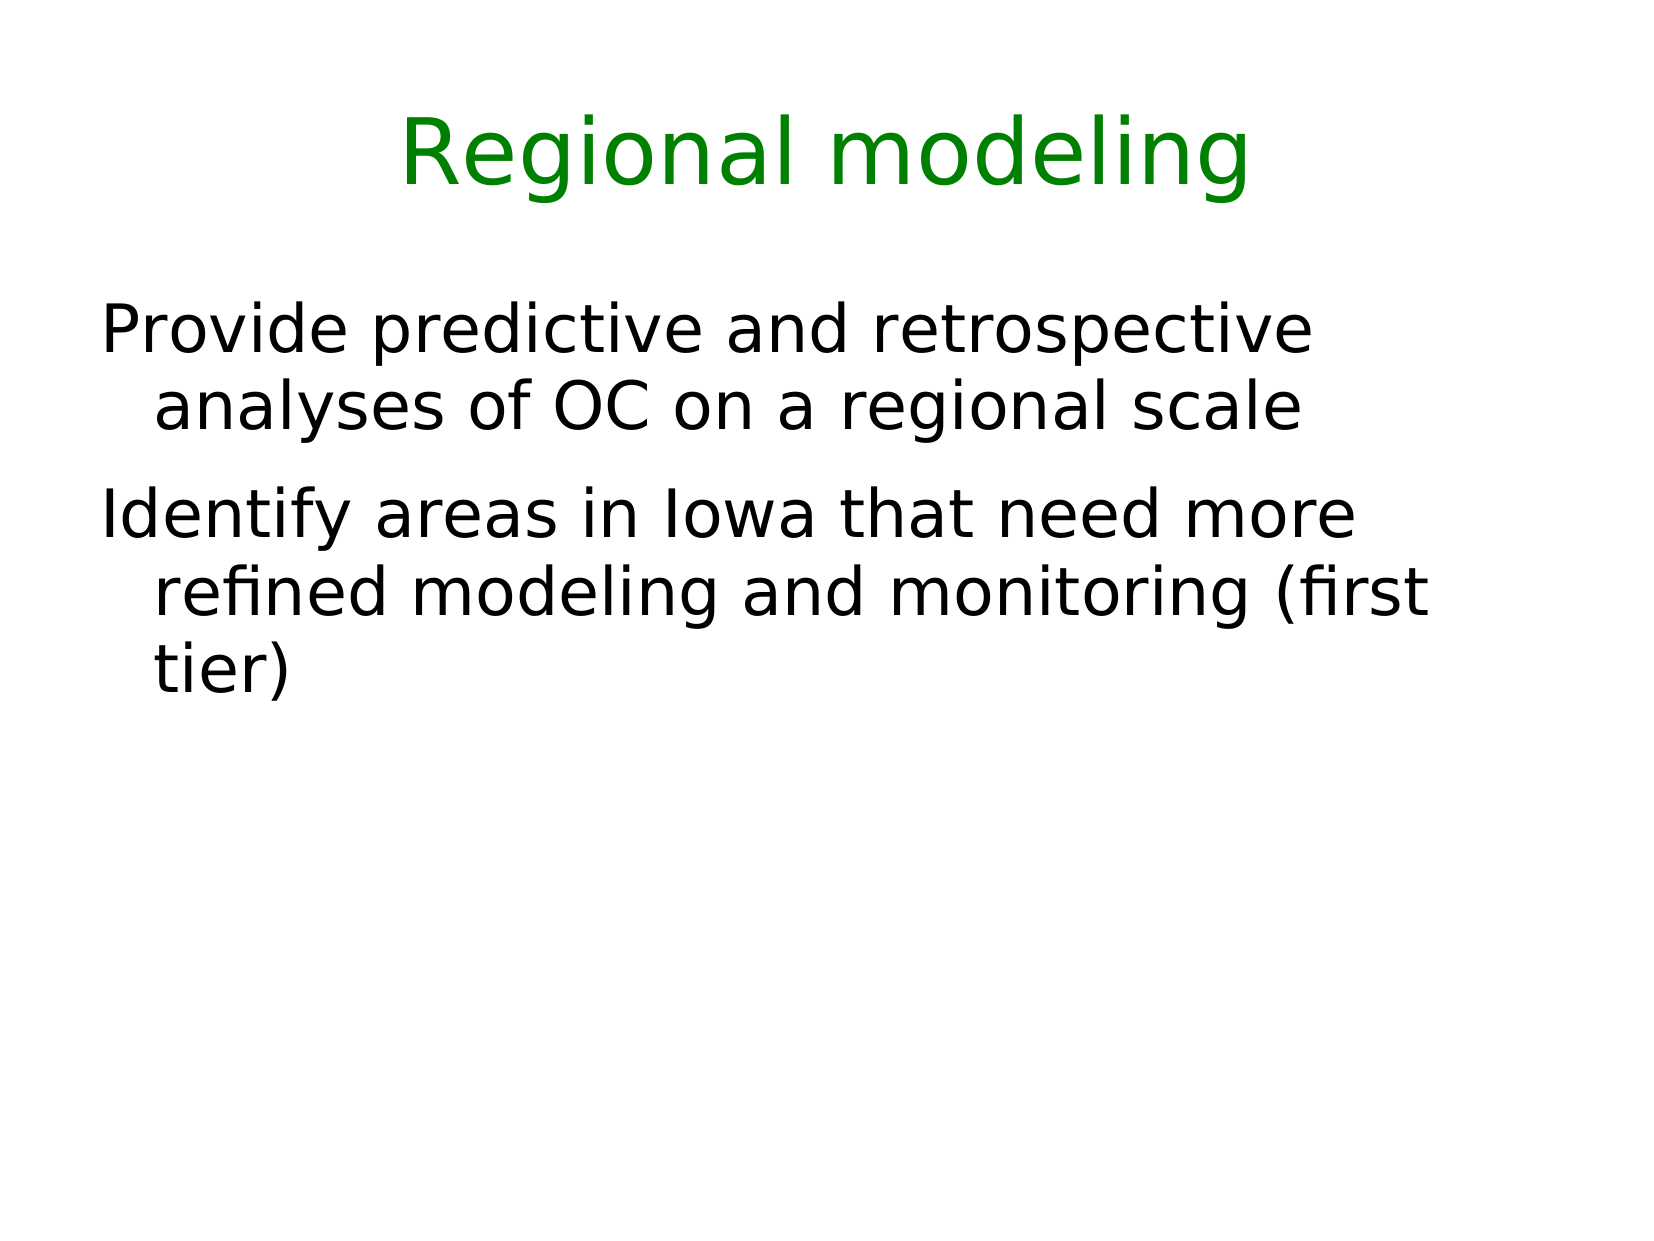

# Regional modeling
Provide predictive and retrospective analyses of OC on a regional scale
Identify areas in Iowa that need more refined modeling and monitoring (first tier)